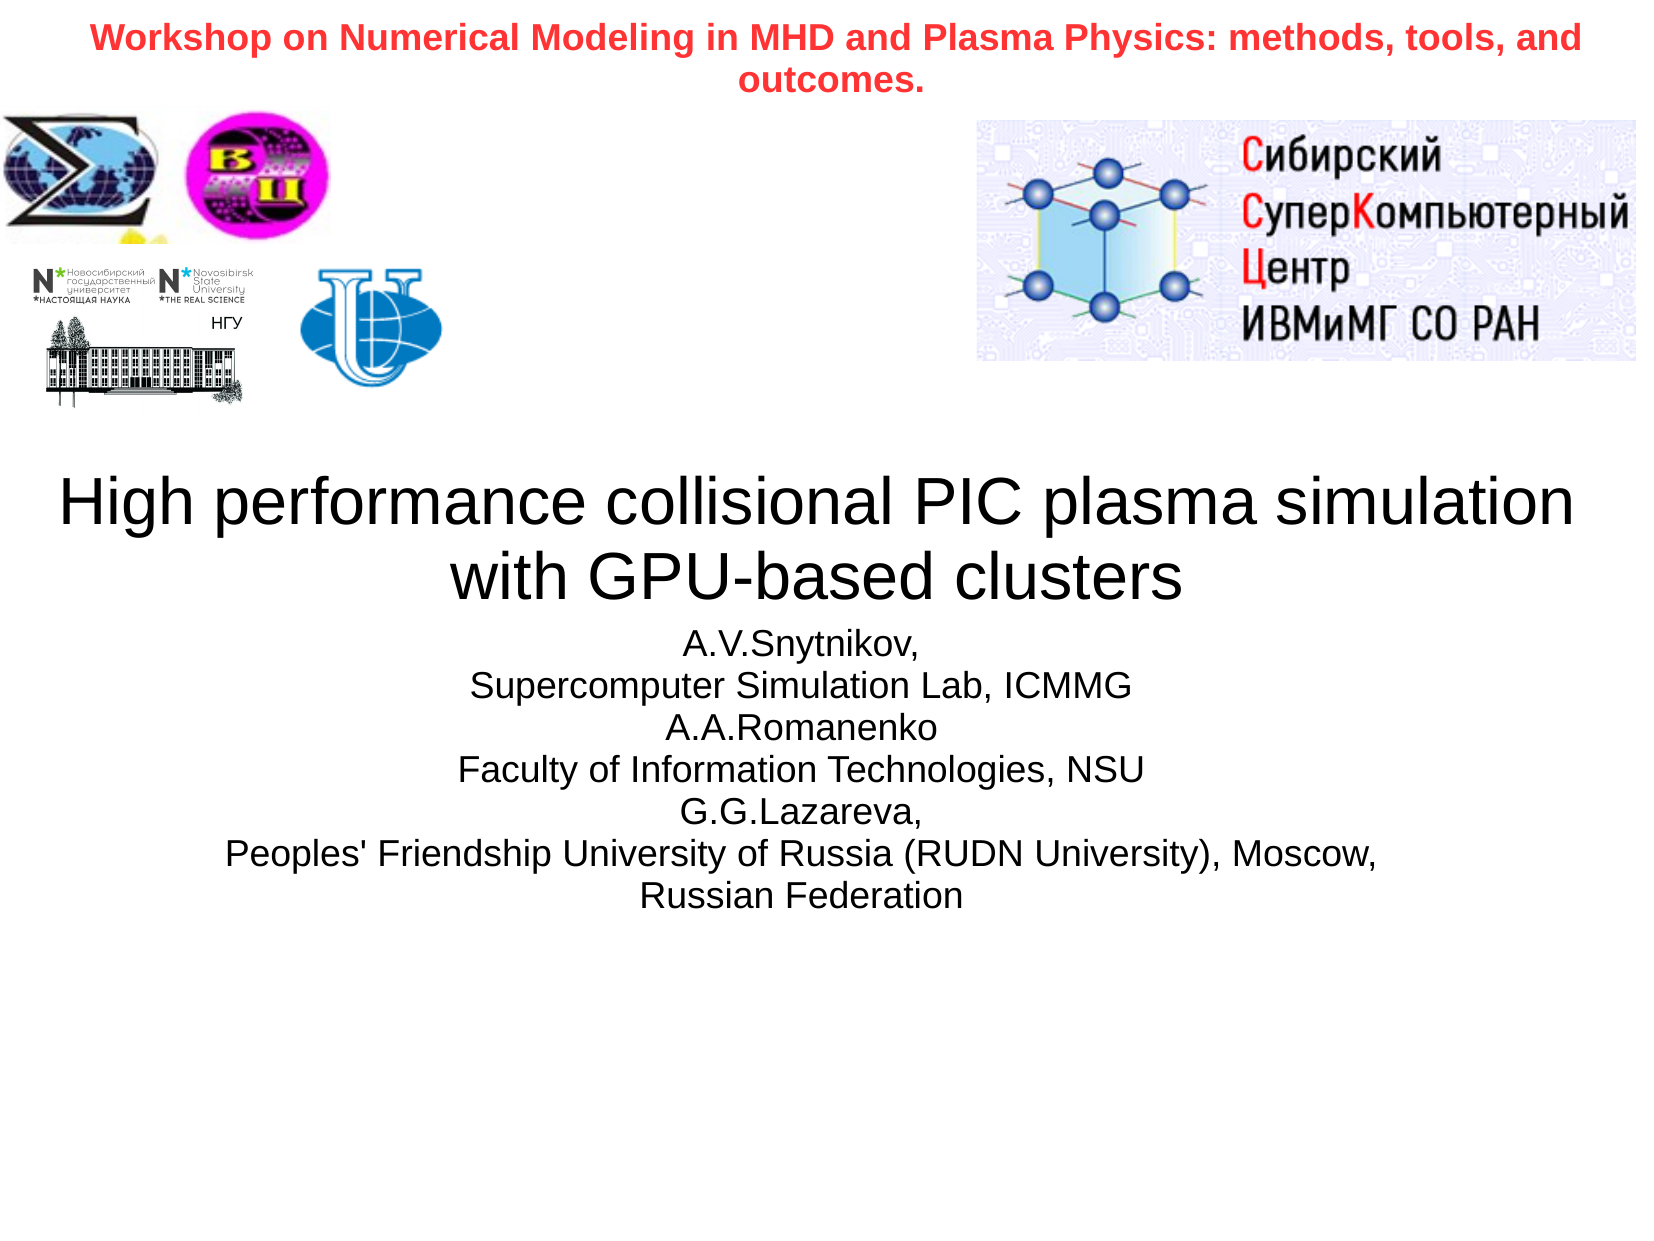

Workshop on Numerical Modeling in MHD and Plasma Physics: methods, tools, and
outcomes.
# High performance collisional PIC plasma simulation with GPU-based clusters
A.V.Snytnikov,
Supercomputer Simulation Lab, ICMMG
A.A.Romanenko
Faculty of Information Technologies, NSU
G.G.Lazareva,
Peoples' Friendship University of Russia (RUDN University), Moscow,
Russian Federation